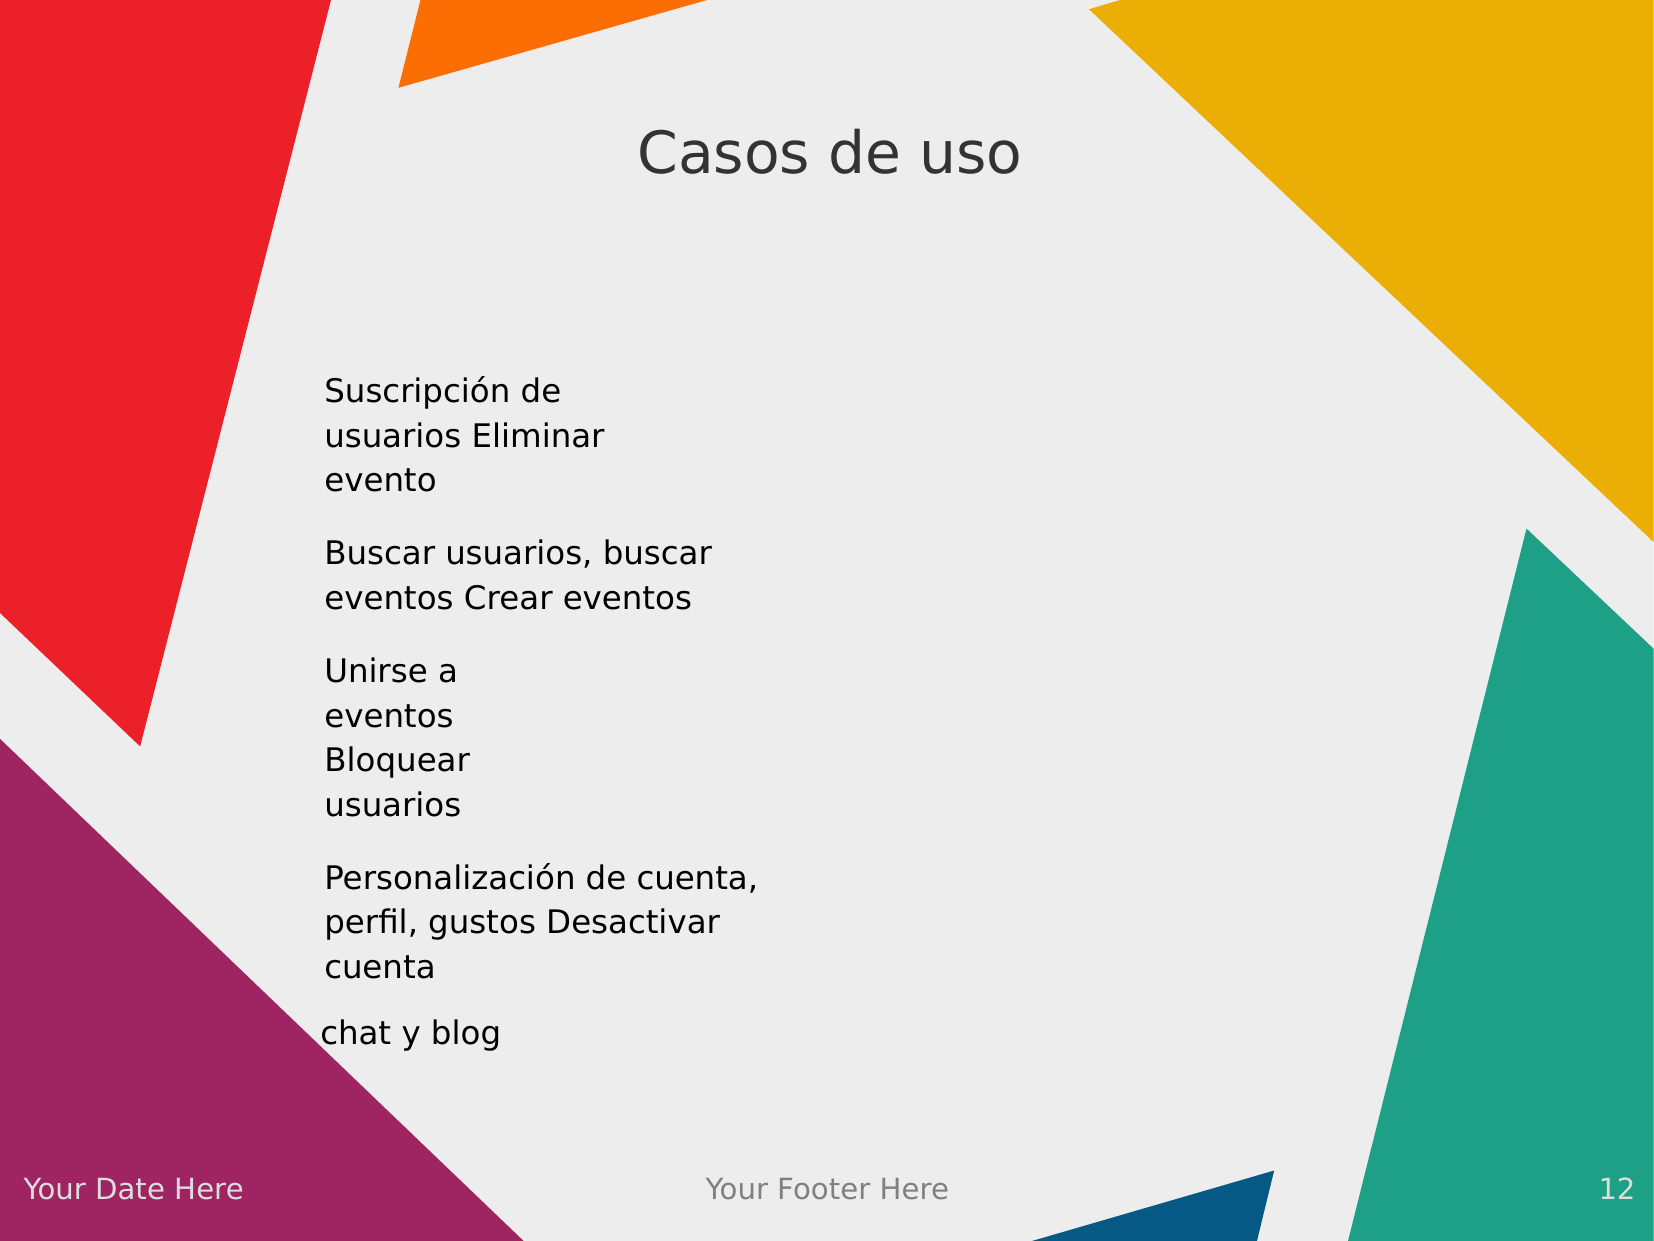

# Casos de uso
Suscripción de usuarios Eliminar evento
Buscar usuarios, buscar eventos Crear eventos
Unirse a eventos Bloquear usuarios
Personalización de cuenta, perfil, gustos Desactivar cuenta
 chat y blog
Your Date Here
Your Footer Here
12